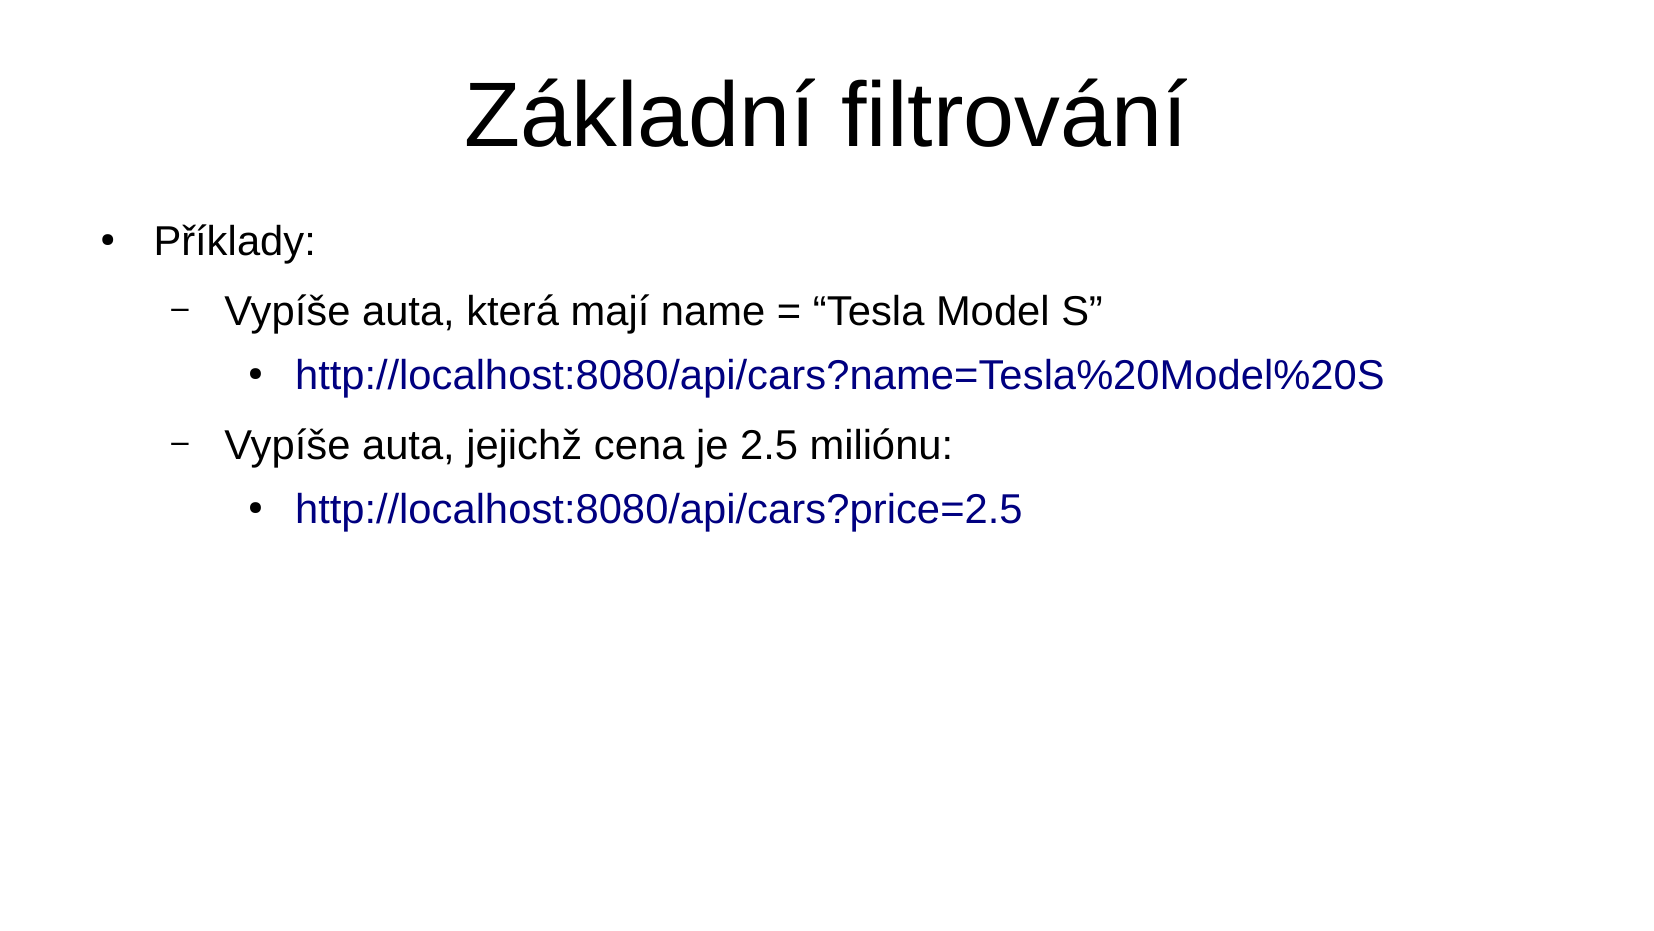

# Základní filtrování
Příklady:
Vypíše auta, která mají name = “Tesla Model S”
http://localhost:8080/api/cars?name=Tesla%20Model%20S
Vypíše auta, jejichž cena je 2.5 miliónu:
http://localhost:8080/api/cars?price=2.5